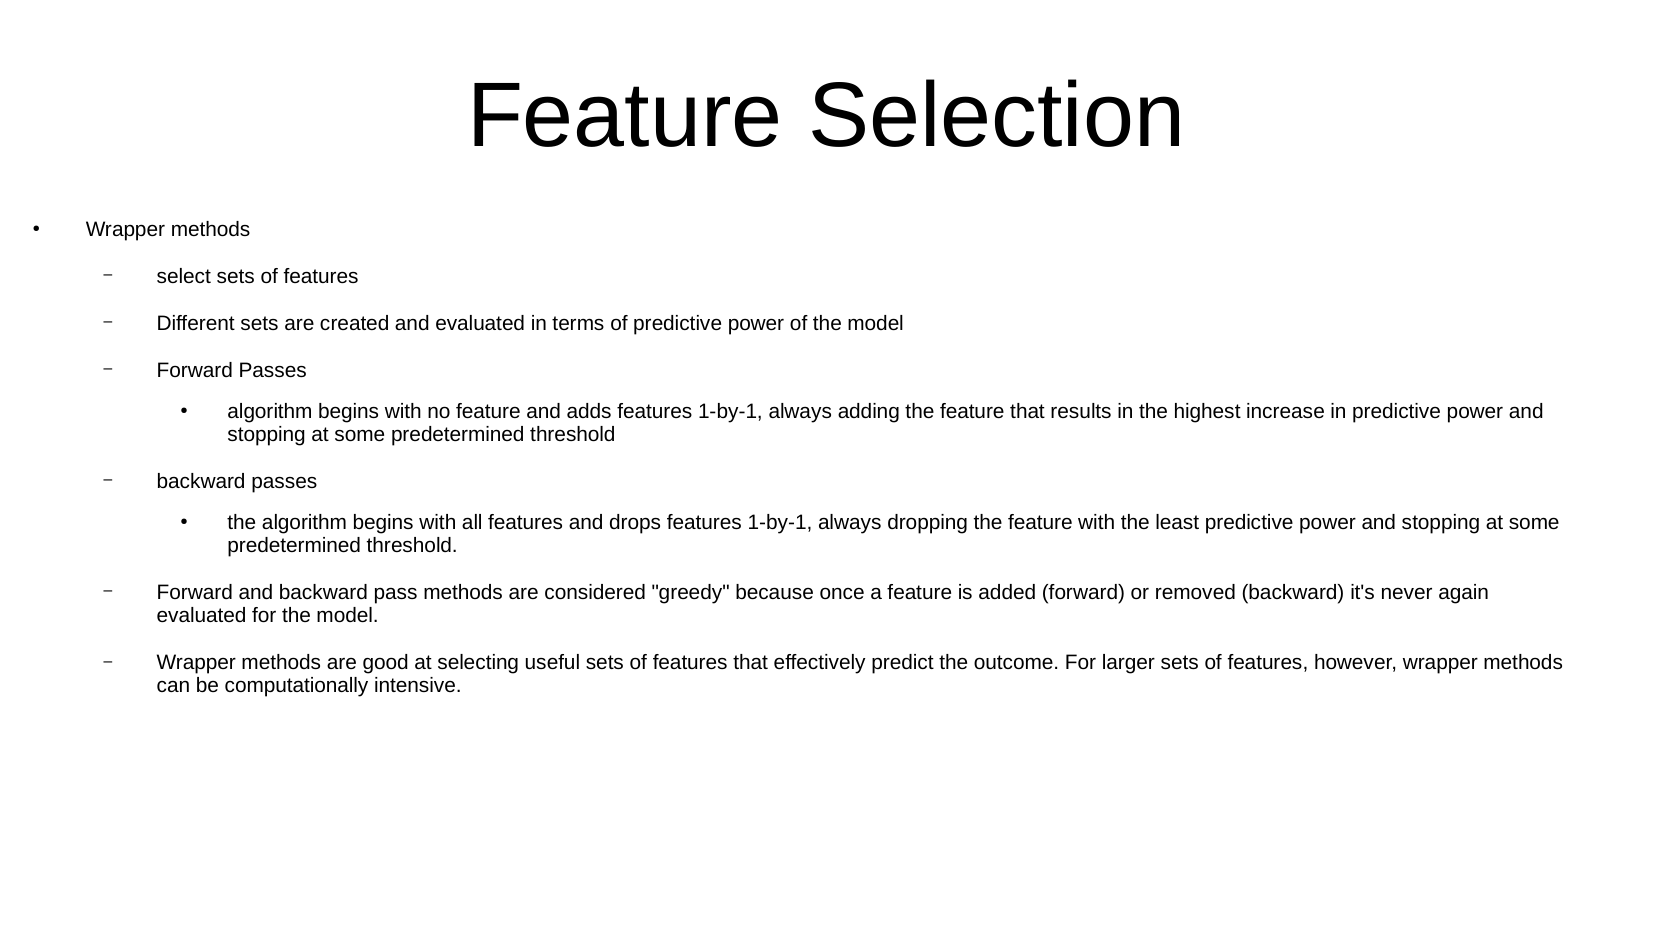

# Feature Selection
Wrapper methods
select sets of features
Different sets are created and evaluated in terms of predictive power of the model
Forward Passes
algorithm begins with no feature and adds features 1-by-1, always adding the feature that results in the highest increase in predictive power and stopping at some predetermined threshold
backward passes
the algorithm begins with all features and drops features 1-by-1, always dropping the feature with the least predictive power and stopping at some predetermined threshold.
Forward and backward pass methods are considered "greedy" because once a feature is added (forward) or removed (backward) it's never again evaluated for the model.
Wrapper methods are good at selecting useful sets of features that effectively predict the outcome. For larger sets of features, however, wrapper methods can be computationally intensive.